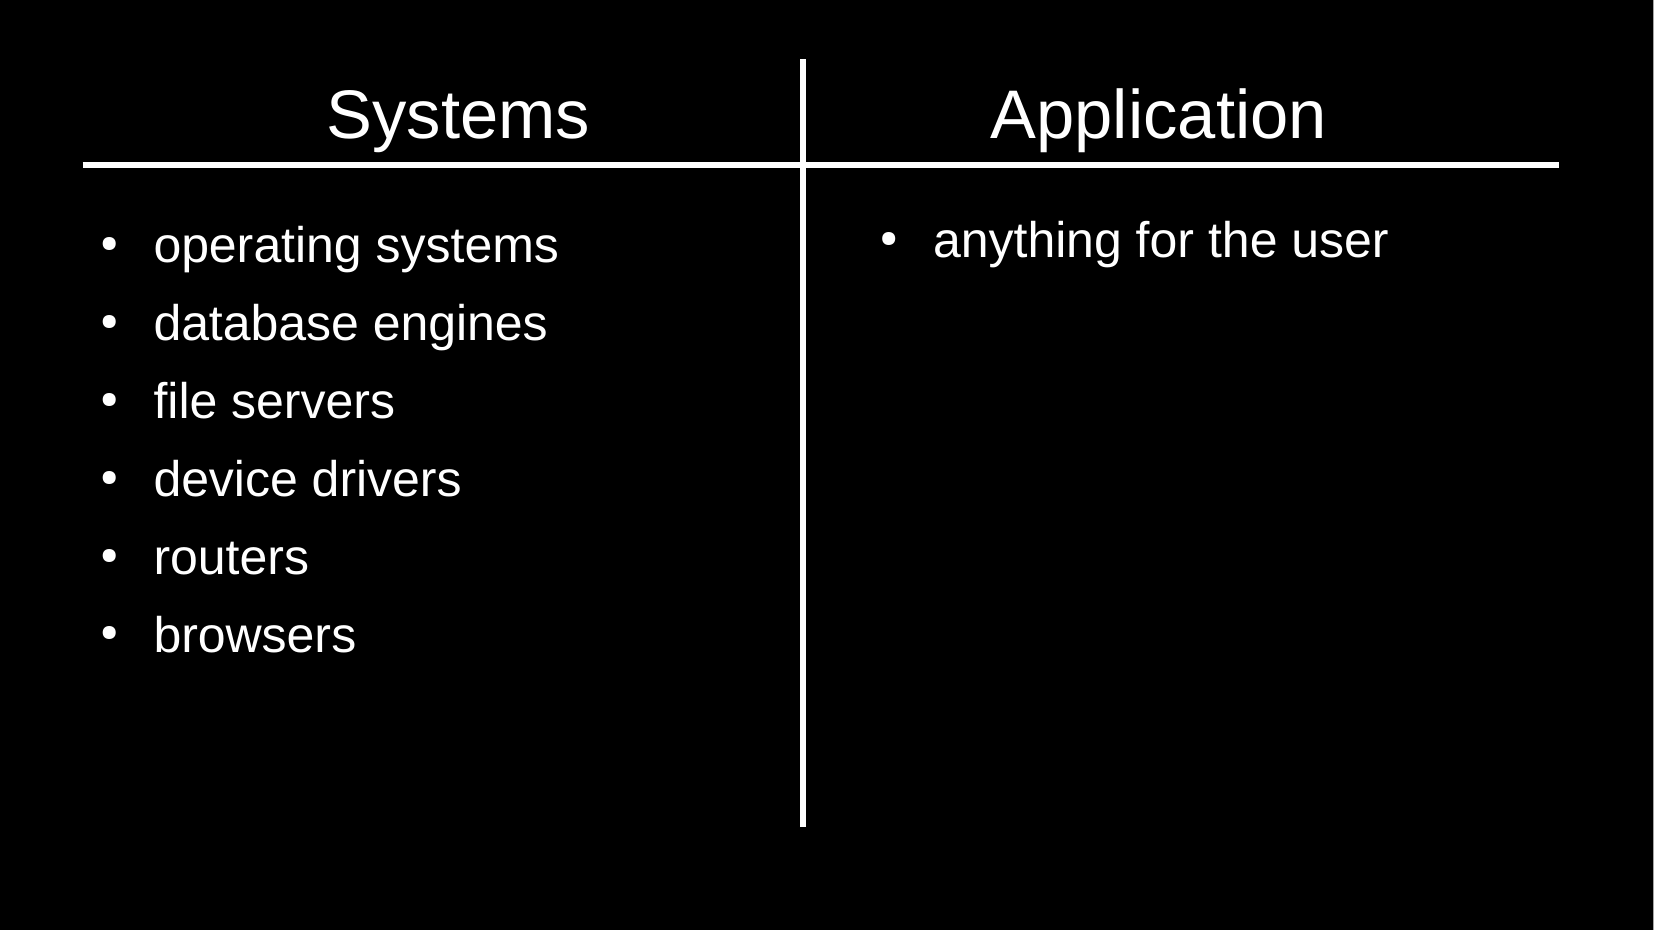

# Systems						Application
anything for the user
operating systems
database engines
file servers
device drivers
routers
browsers